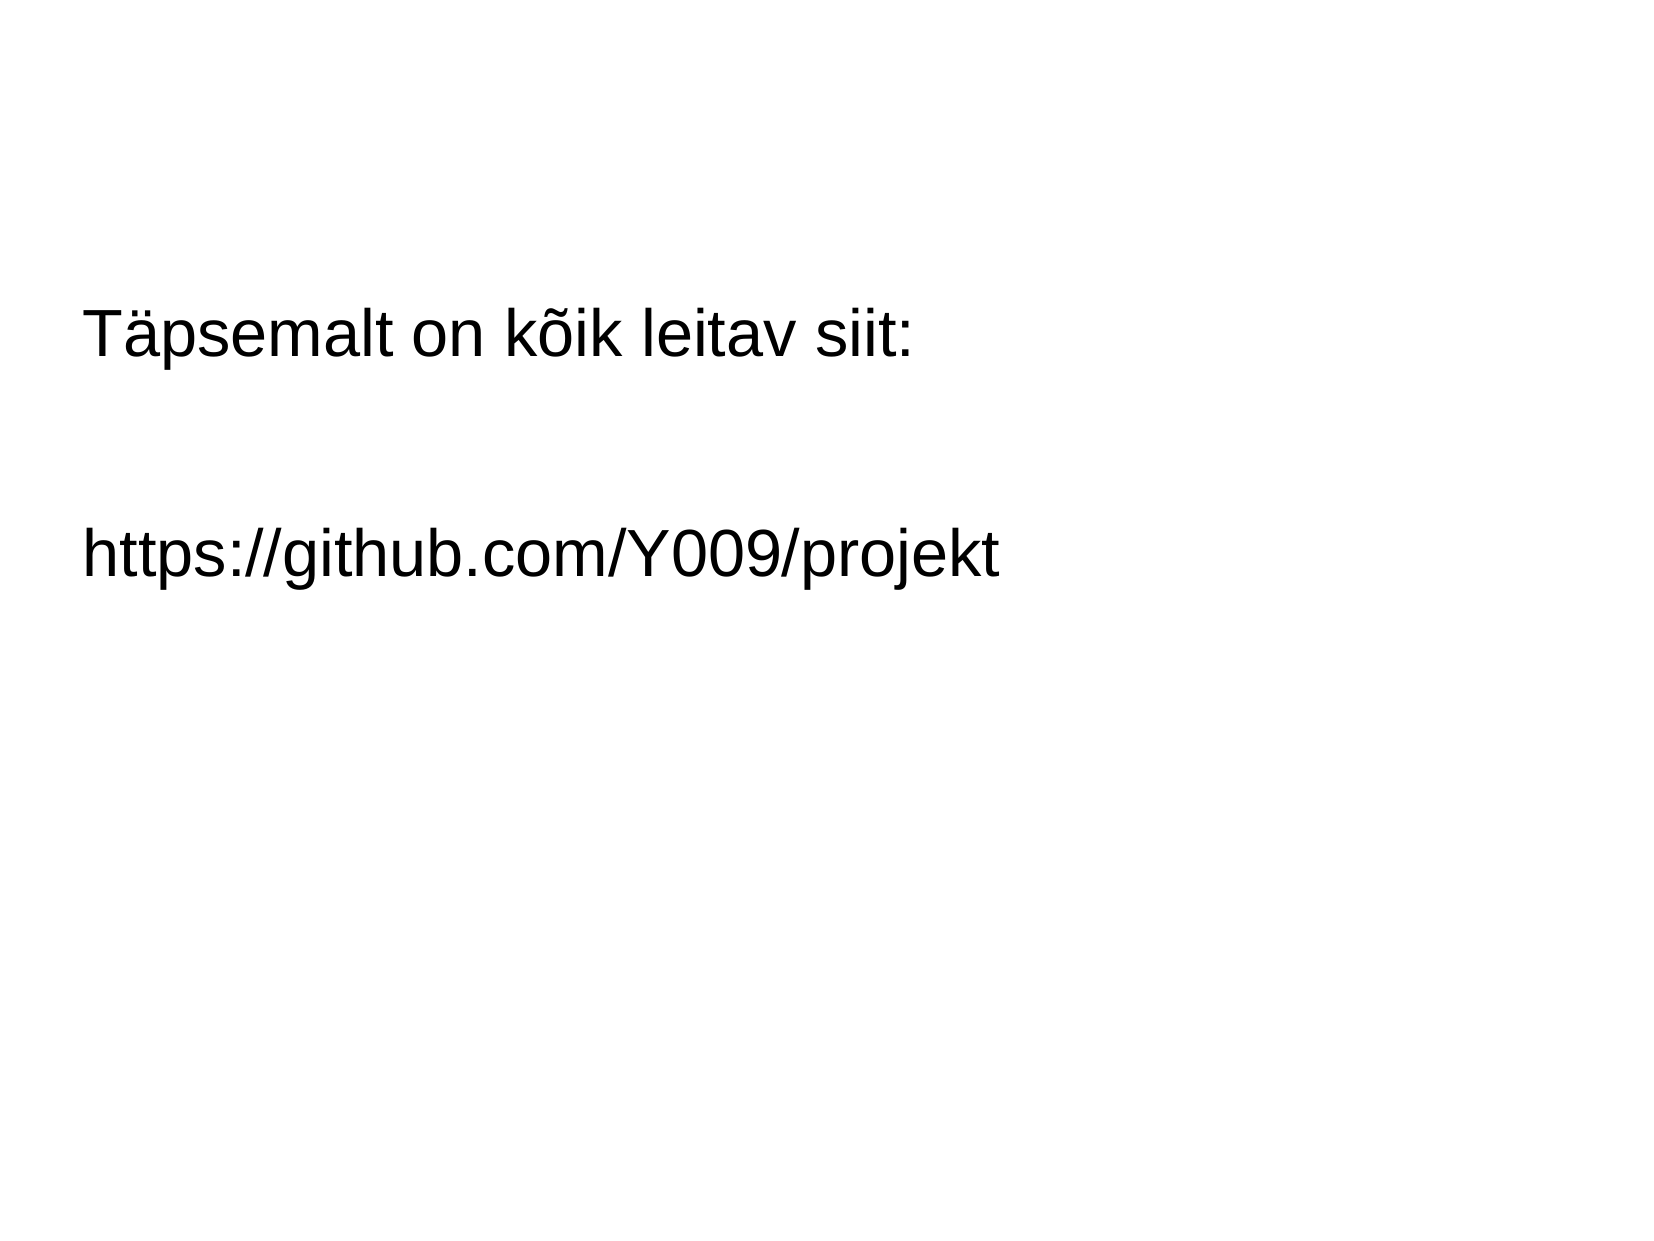

#
Täpsemalt on kõik leitav siit:
https://github.com/Y009/projekt